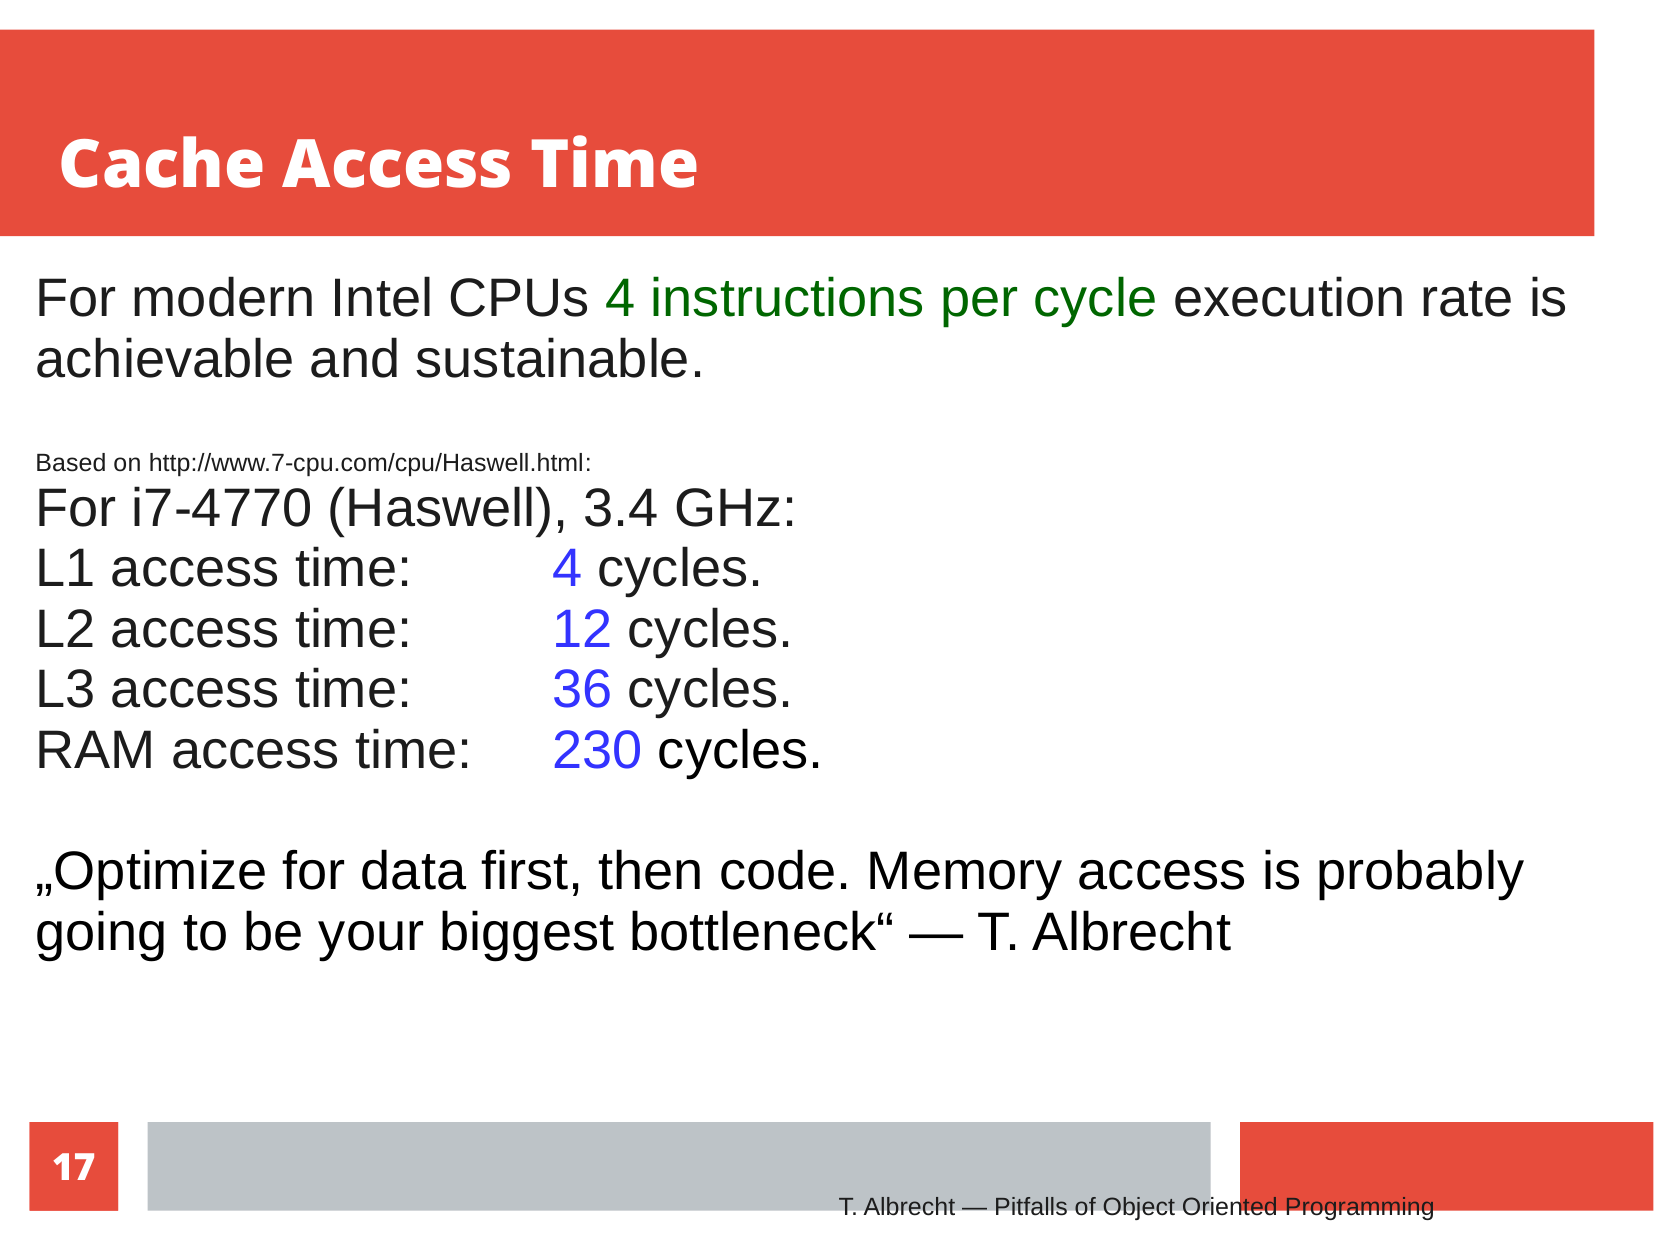

# Cache Access Time
For modern Intel CPUs 4 instructions per cycle execution rate is achievable and sustainable.
Based on http://www.7-cpu.com/cpu/Haswell.html:
For i7-4770 (Haswell), 3.4 GHz:
L1 access time: 		4 cycles.
L2 access time: 		12 cycles.
L3 access time: 		36 cycles.
RAM access time: 	230 cycles.
„Optimize for data first, then code. Memory access is probably going to be your biggest bottleneck“ — T. Albrecht
17
T. Albrecht — Pitfalls of Object Oriented Programming